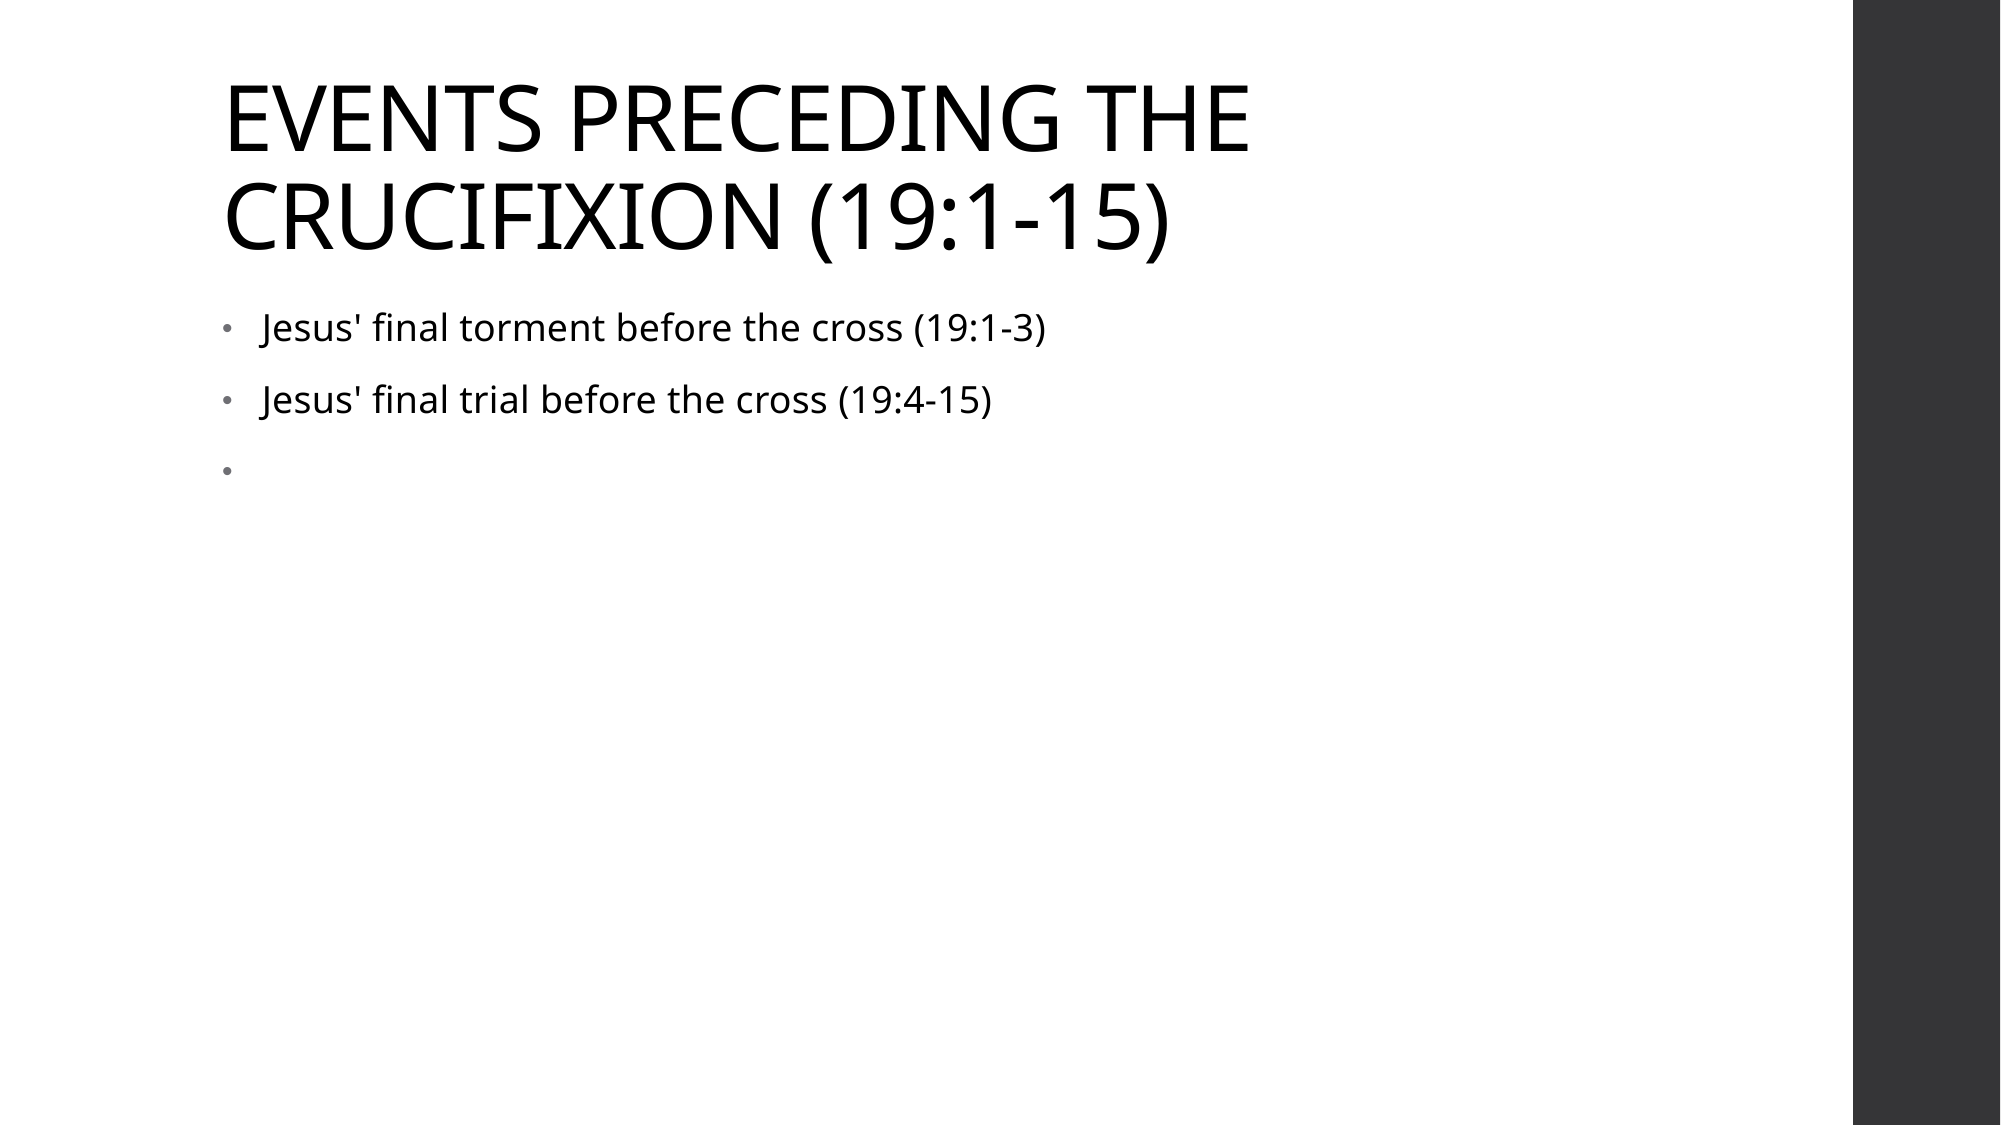

# EVENTS PRECEDING THE CRUCIFIXION (19:1-15)
 Jesus' final torment before the cross (19:1-3)
 Jesus' final trial before the cross (19:4-15)